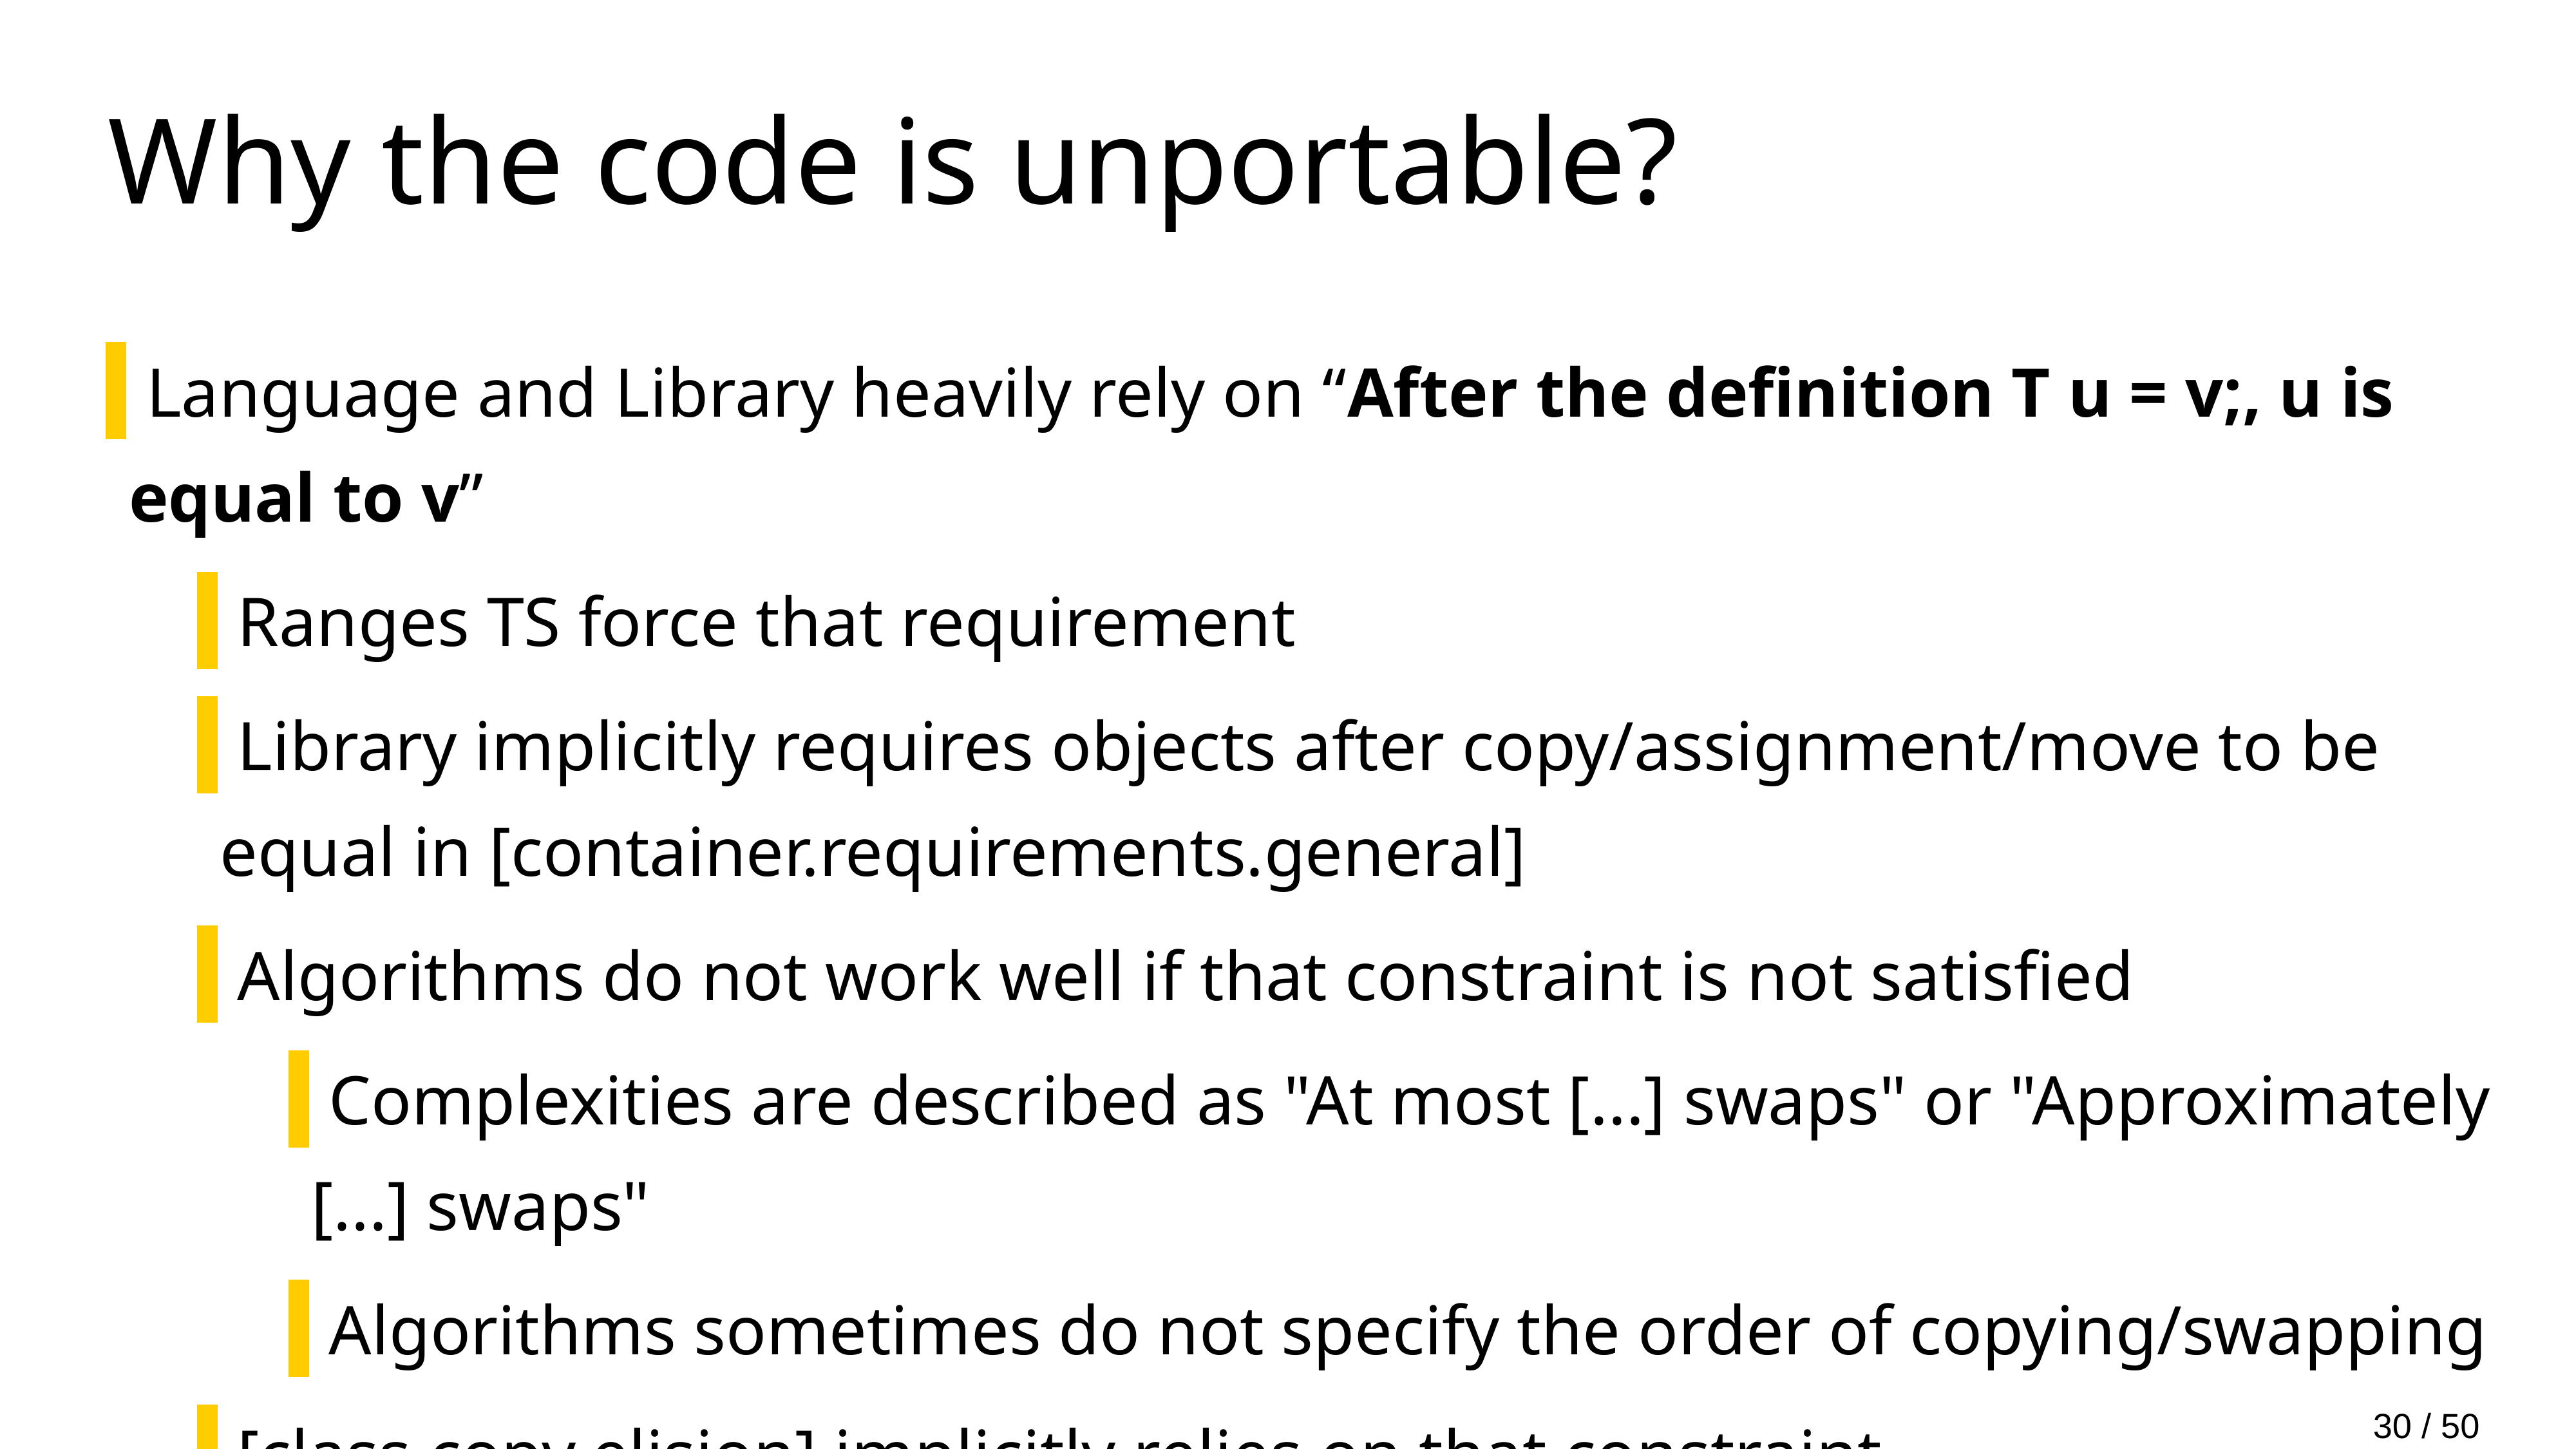

# Why the code is unportable?
 Language and Library heavily rely on “After the definition T u = v;, u is equal to v”
 Ranges TS force that requirement
 Library implicitly requires objects after copy/assignment/move to be equal in [container.requirements.general]
 Algorithms do not work well if that constraint is not satisfied
 Complexities are described as "At most [...] swaps" or "Approximately [...] swaps"
 Algorithms sometimes do not specify the order of copying/swapping
 [class.copy.elision] implicitly relies on that constraint
 [class.copy.elision] is not mandatory!
 Guaranteed copy elision implicitly relied on that constraint